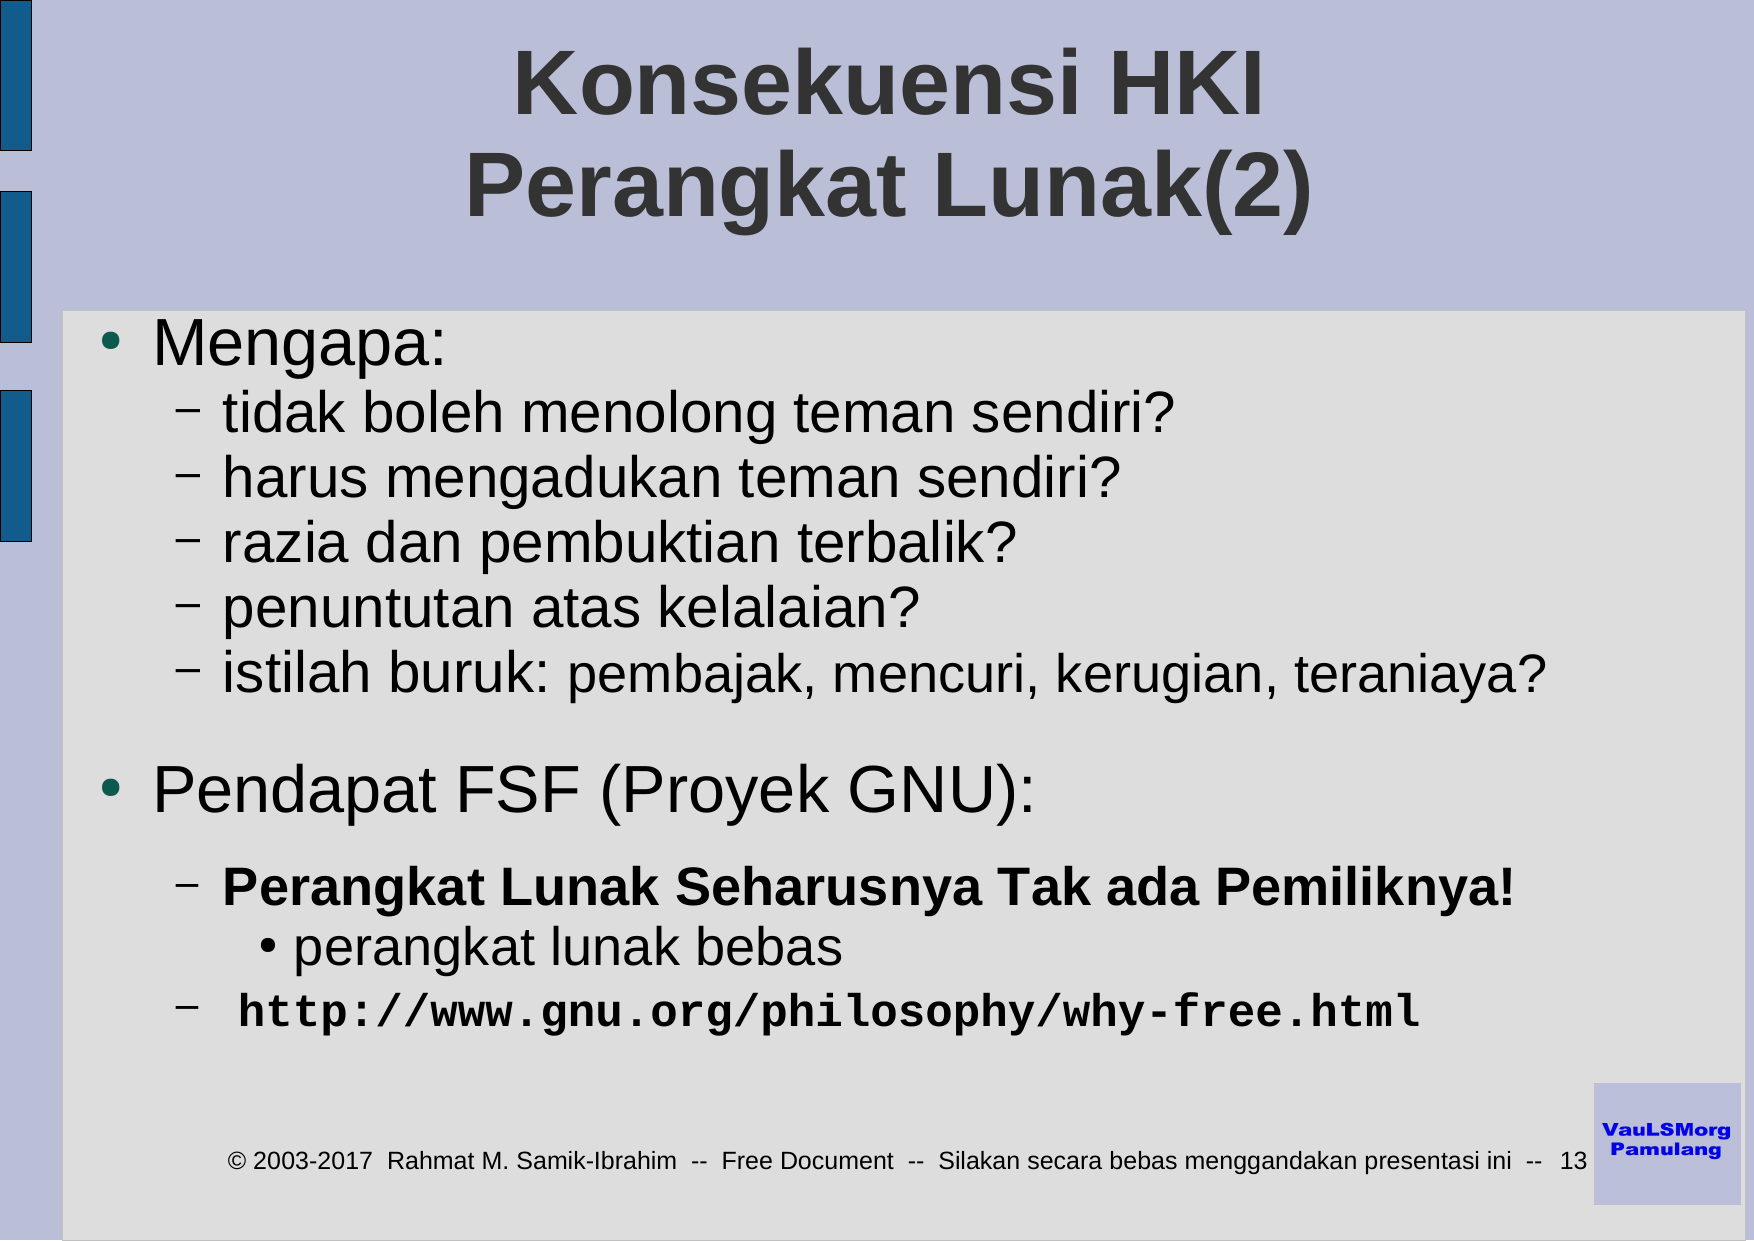

# Konsekuensi HKI Perangkat Lunak(2)
Mengapa:
tidak boleh menolong teman sendiri?
harus mengadukan teman sendiri?
razia dan pembuktian terbalik?
penuntutan atas kelalaian?
istilah buruk: pembajak, mencuri, kerugian, teraniaya?
Pendapat FSF (Proyek GNU):
Perangkat Lunak Seharusnya Tak ada Pemiliknya!
perangkat lunak bebas
 http://www.gnu.org/philosophy/why-free.html